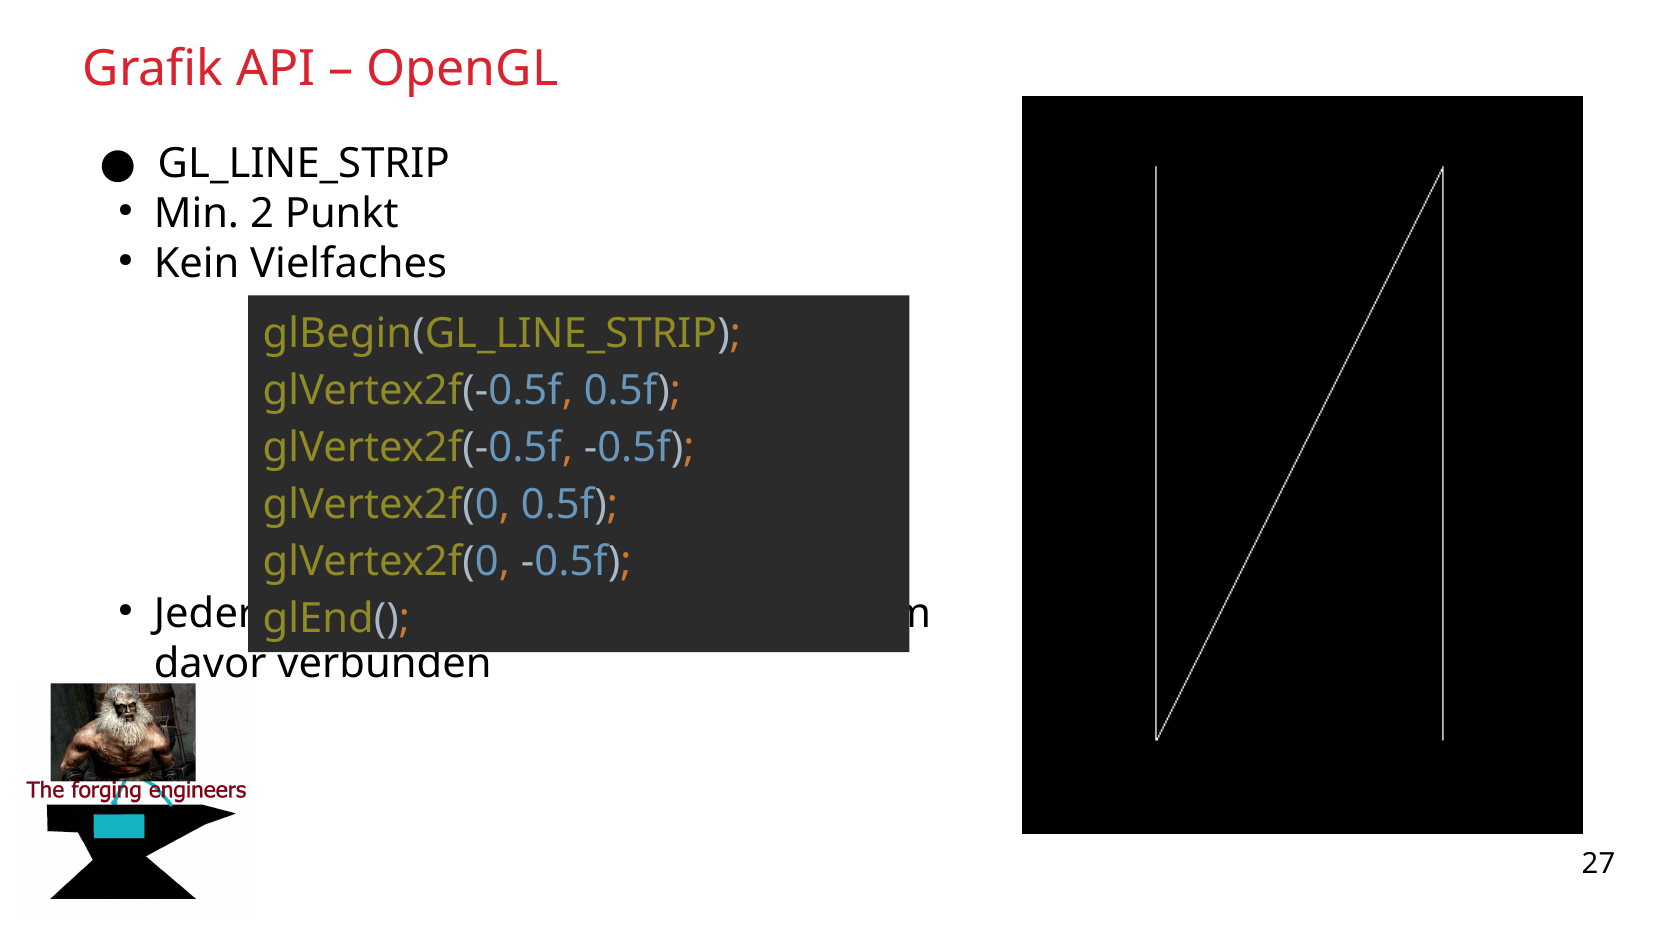

# Grafik API – OpenGL
GL_LINE_STRIP
Min. 2 Punkt
Kein Vielfaches
Jeder nachfolgende Punkt wird mit dem davor verbunden
glBegin(GL_LINE_STRIP);
glVertex2f(-0.5f, 0.5f);
glVertex2f(-0.5f, -0.5f);
glVertex2f(0, 0.5f);
glVertex2f(0, -0.5f);
glEnd();